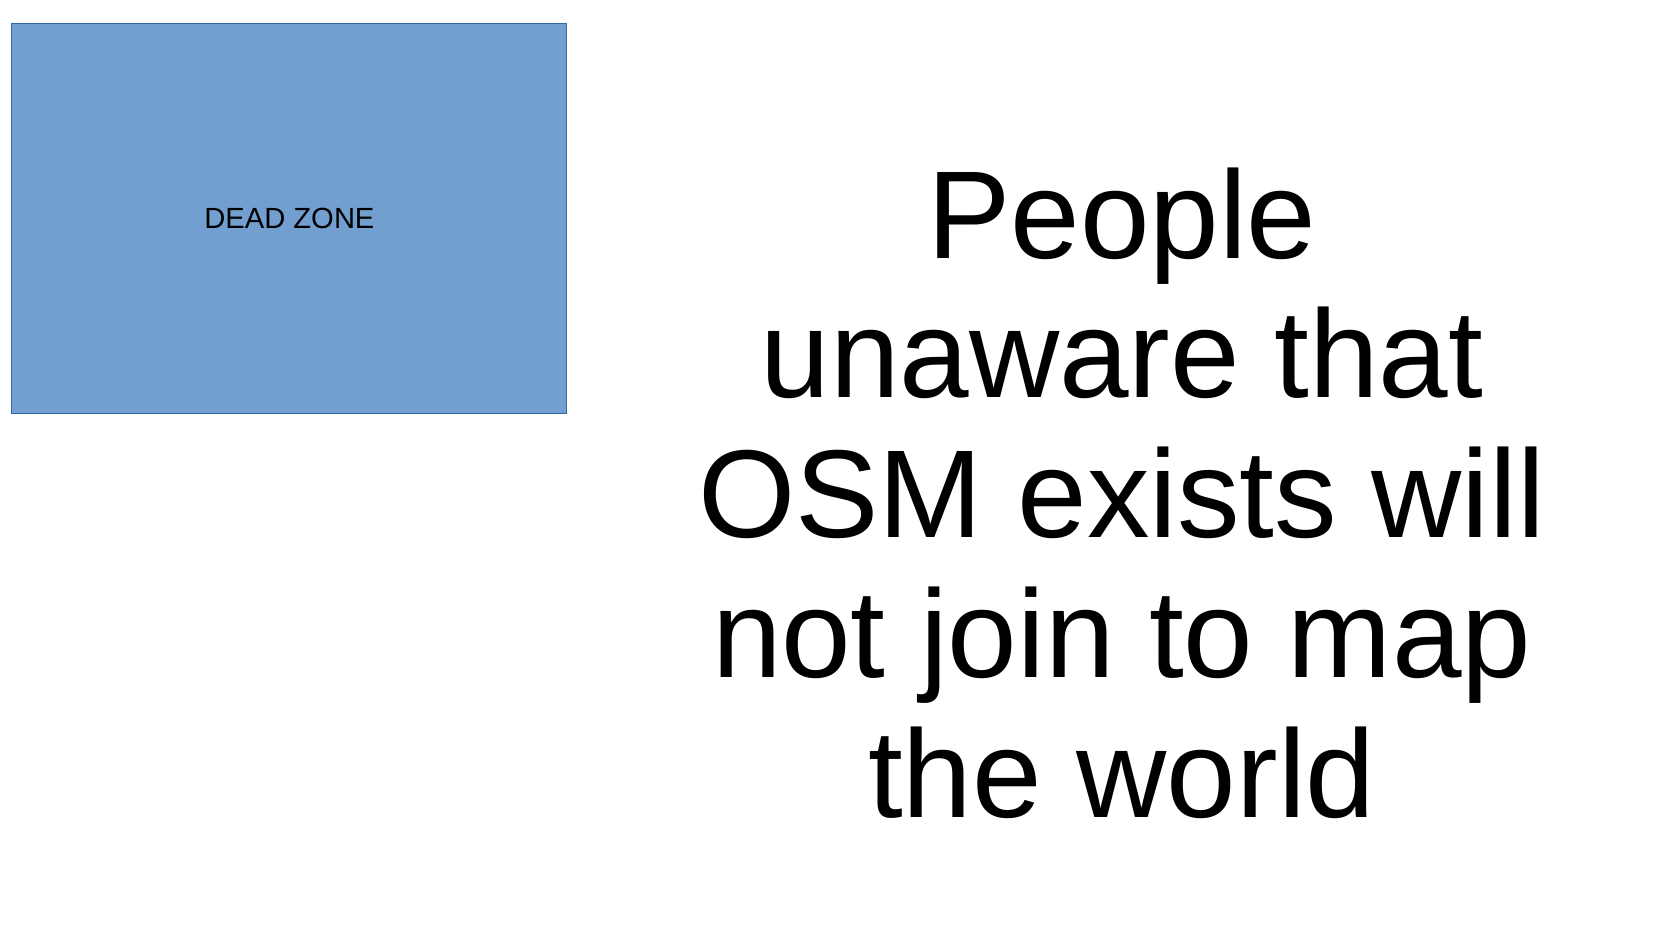

# People unaware that OSM exists will not join to map the world